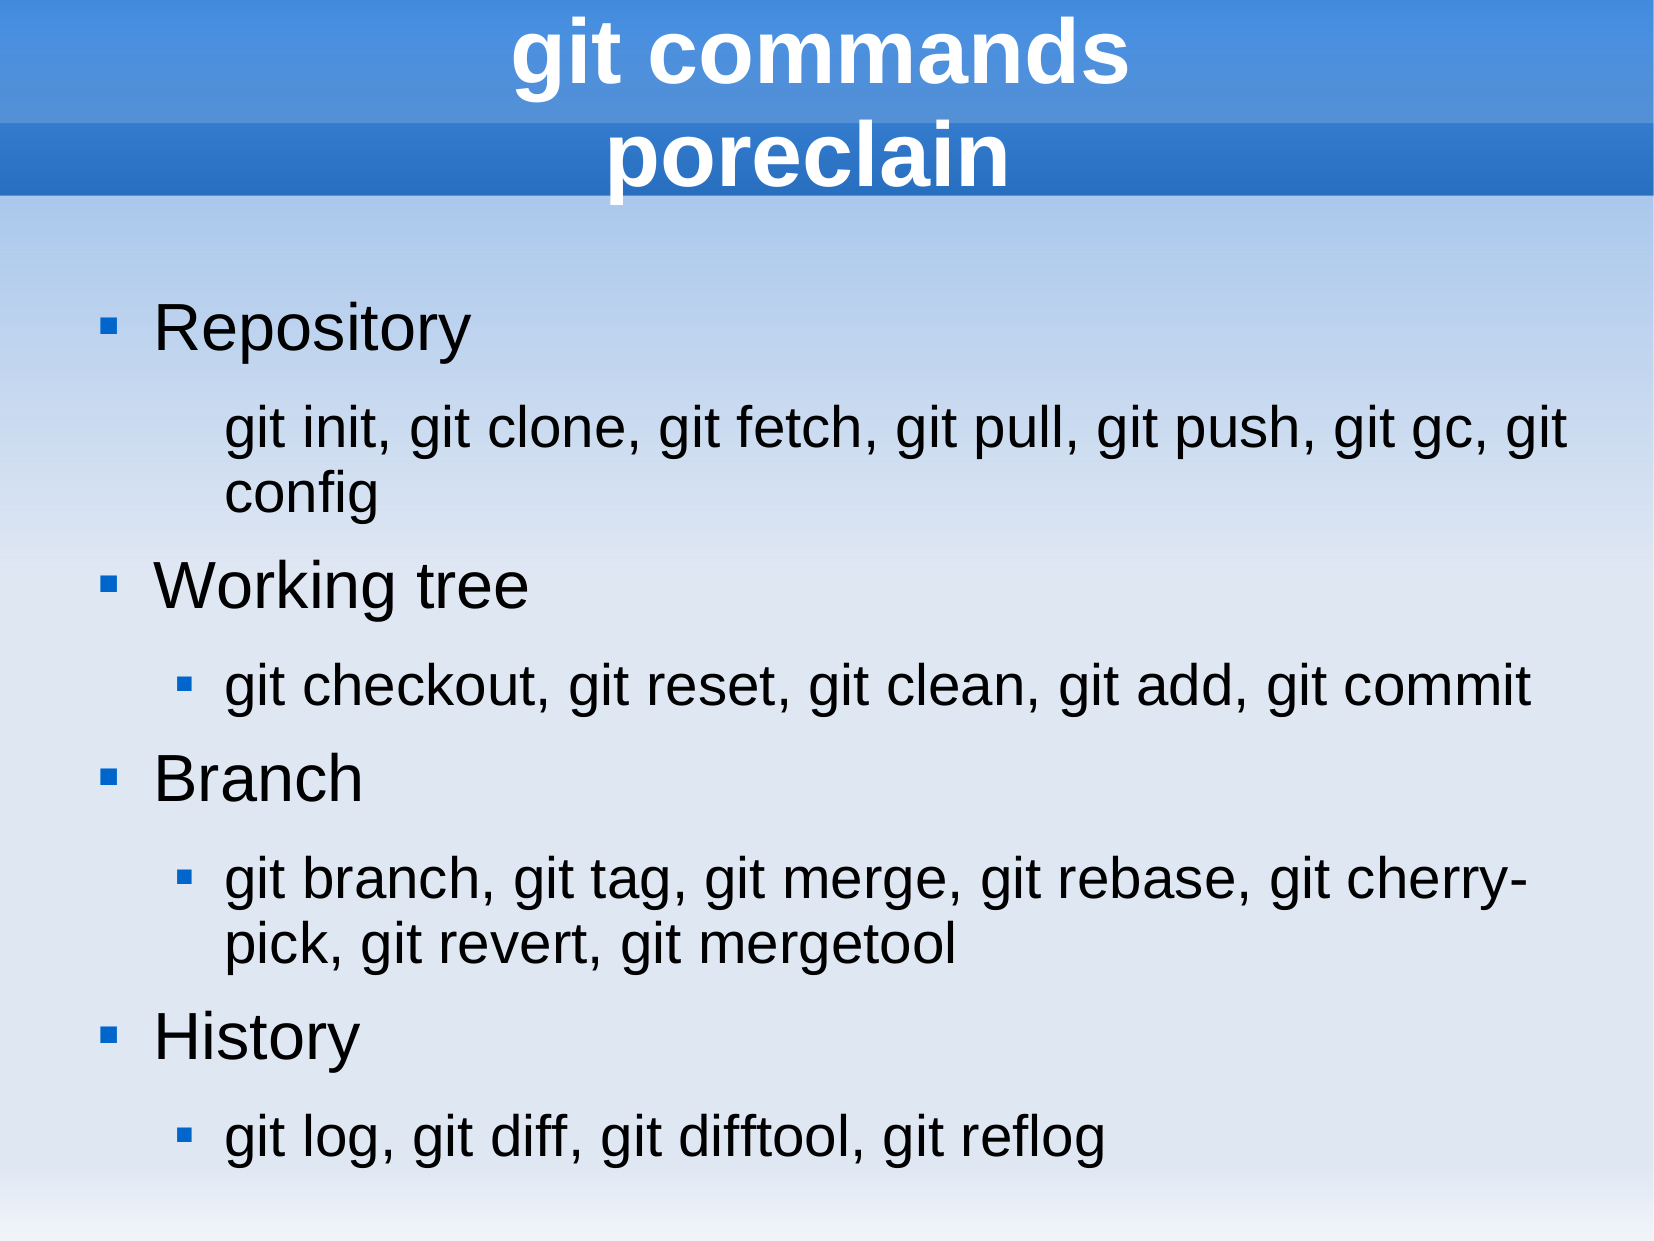

# git commands poreclain
Repository
git init, git clone, git fetch, git pull, git push, git gc, git config
Working tree
git checkout, git reset, git clean, git add, git commit
Branch
git branch, git tag, git merge, git rebase, git cherry-pick, git revert, git mergetool
History
git log, git diff, git difftool, git reflog